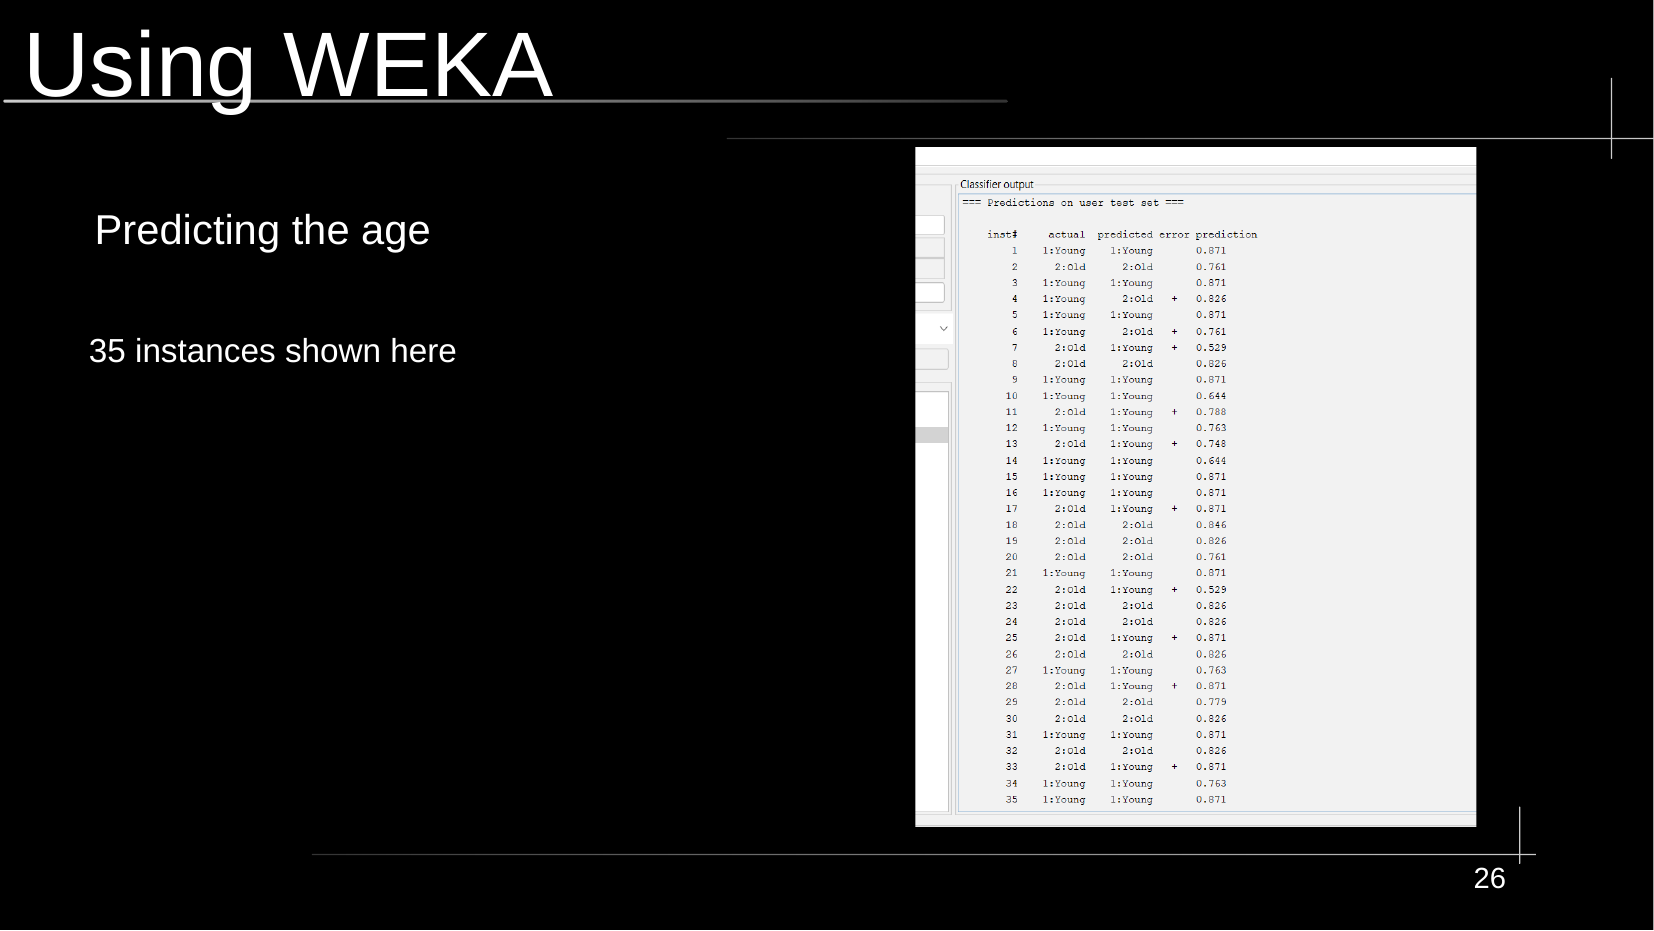

# Using WEKA
Predicting the age
35 instances shown here
26